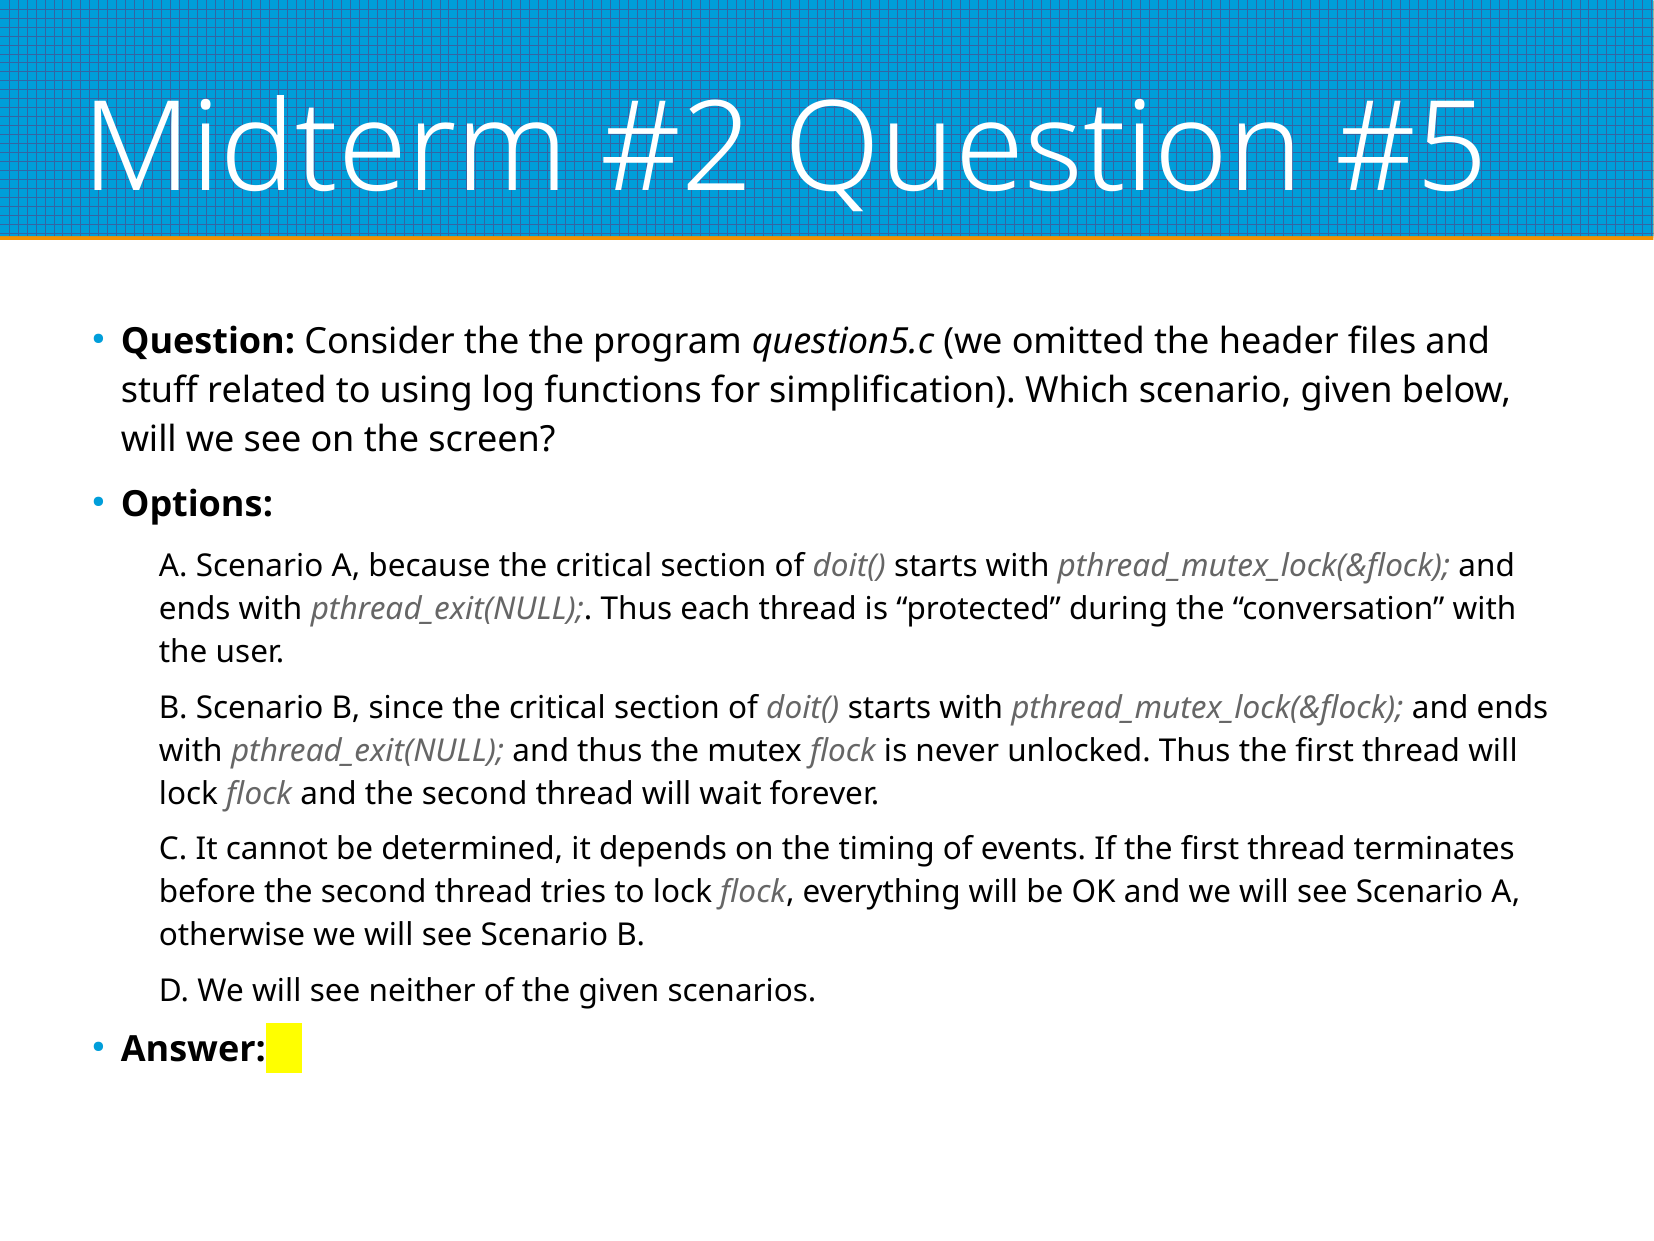

# Midterm #2 Question #5
Question: Consider the the program question5.c (we omitted the header files and stuff related to using log functions for simplification). Which scenario, given below, will we see on the screen?
Options:
A. Scenario A, because the critical section of doit() starts with pthread_mutex_lock(&flock); and ends with pthread_exit(NULL);. Thus each thread is “protected” during the “conversation” with the user.
B. Scenario B, since the critical section of doit() starts with pthread_mutex_lock(&flock); and ends with pthread_exit(NULL); and thus the mutex flock is never unlocked. Thus the first thread will lock flock and the second thread will wait forever.
C. It cannot be determined, it depends on the timing of events. If the first thread terminates before the second thread tries to lock flock, everything will be OK and we will see Scenario A, otherwise we will see Scenario B.
D. We will see neither of the given scenarios.
Answer: D